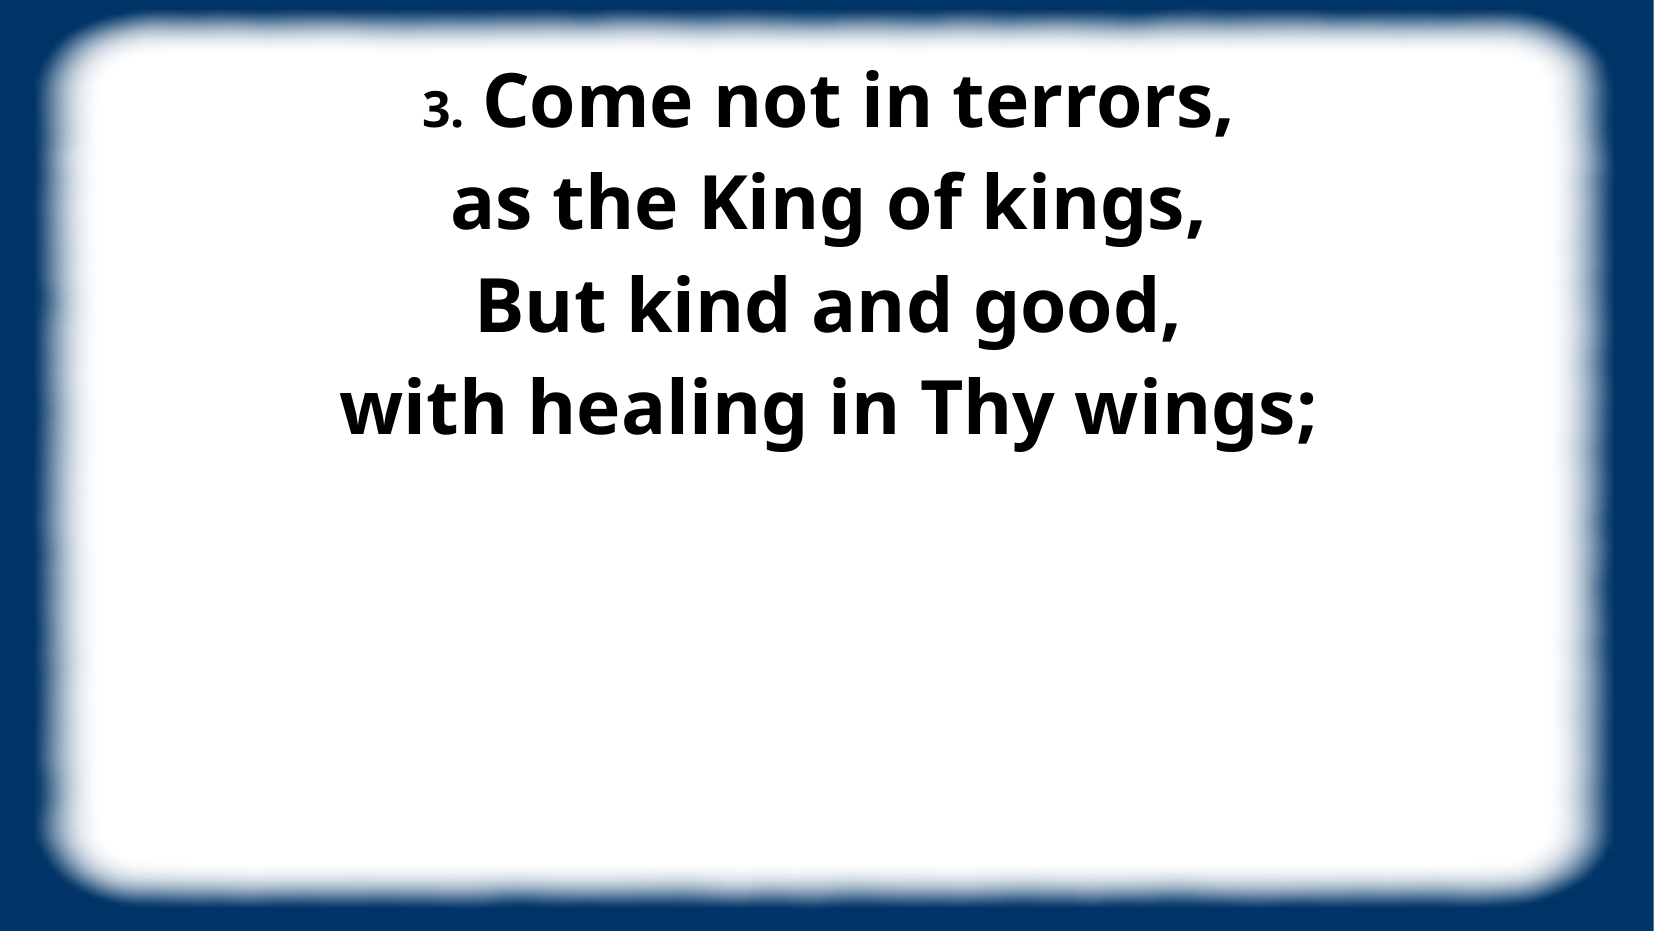

3. Come not in terrors,
as the King of kings,
But kind and good,
with healing in Thy wings;